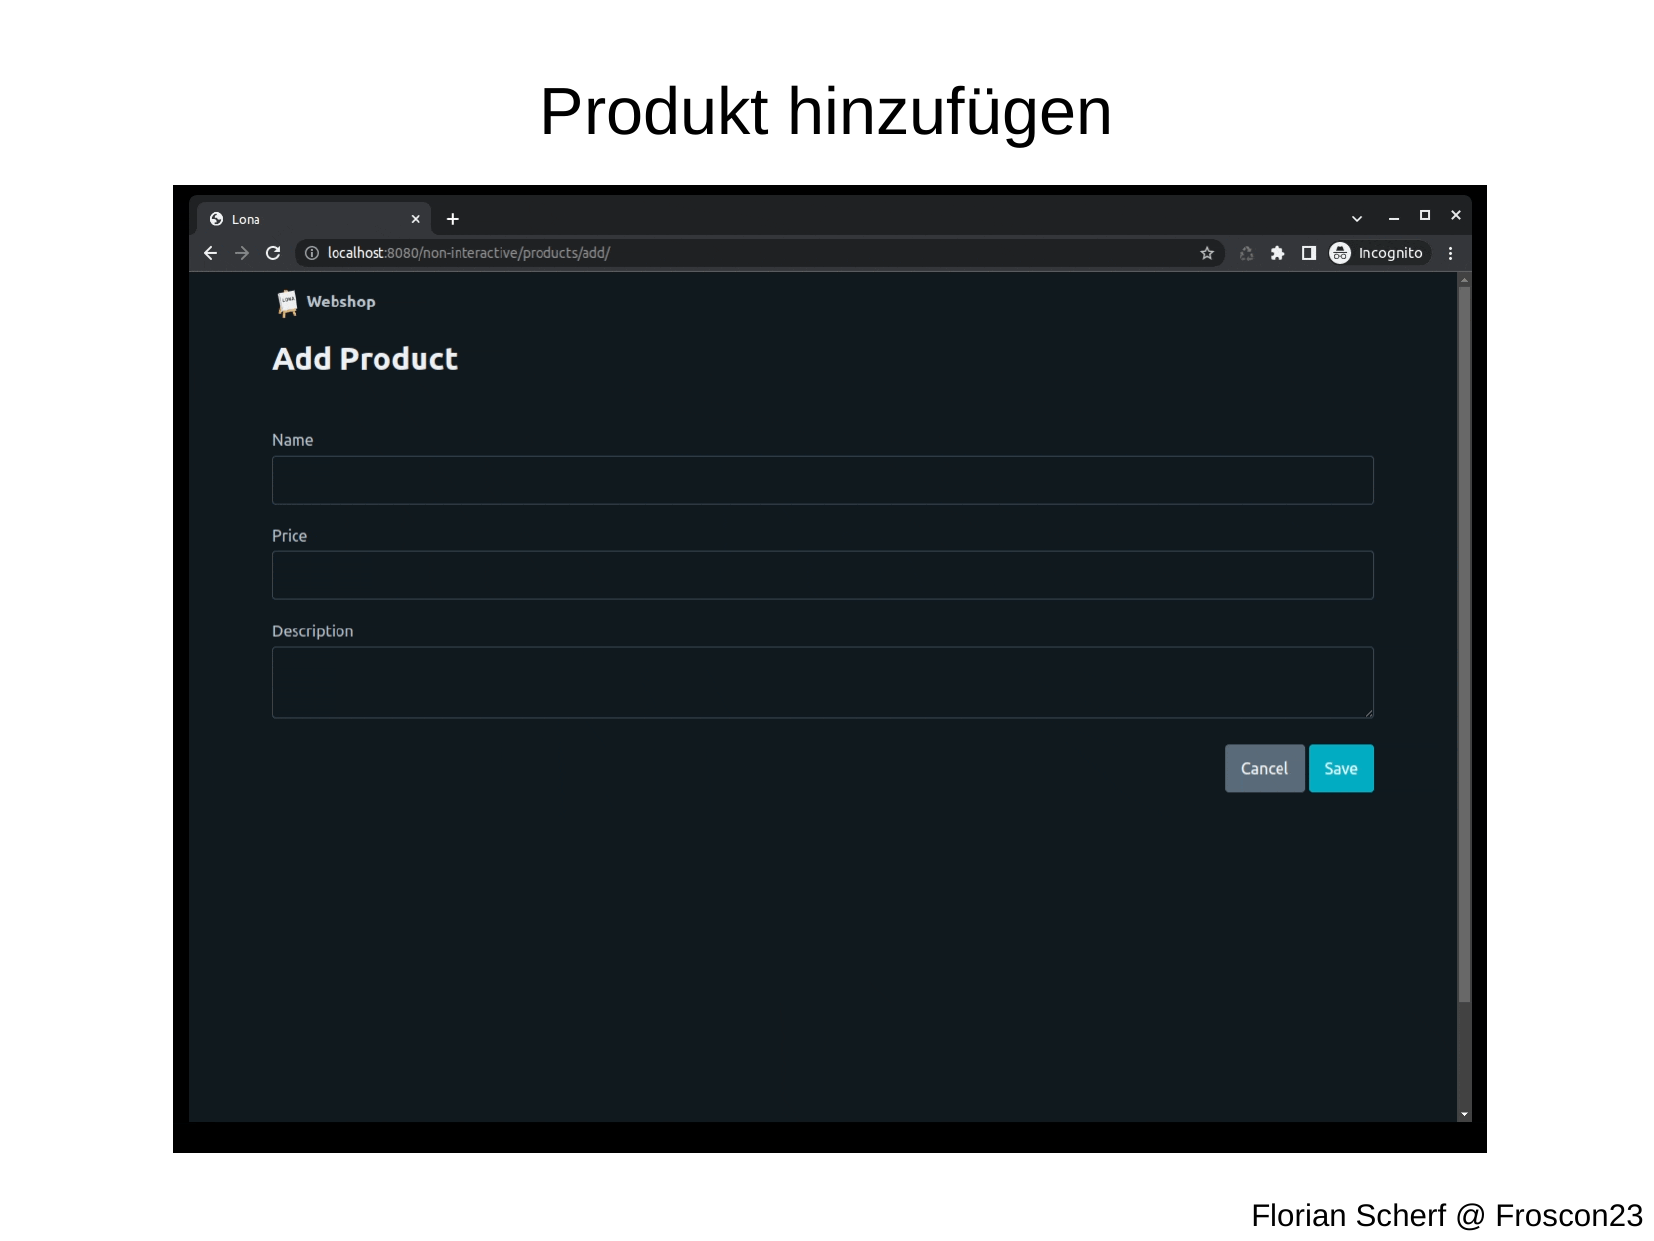

# Produkt hinzufügen
Florian Scherf @ Froscon23